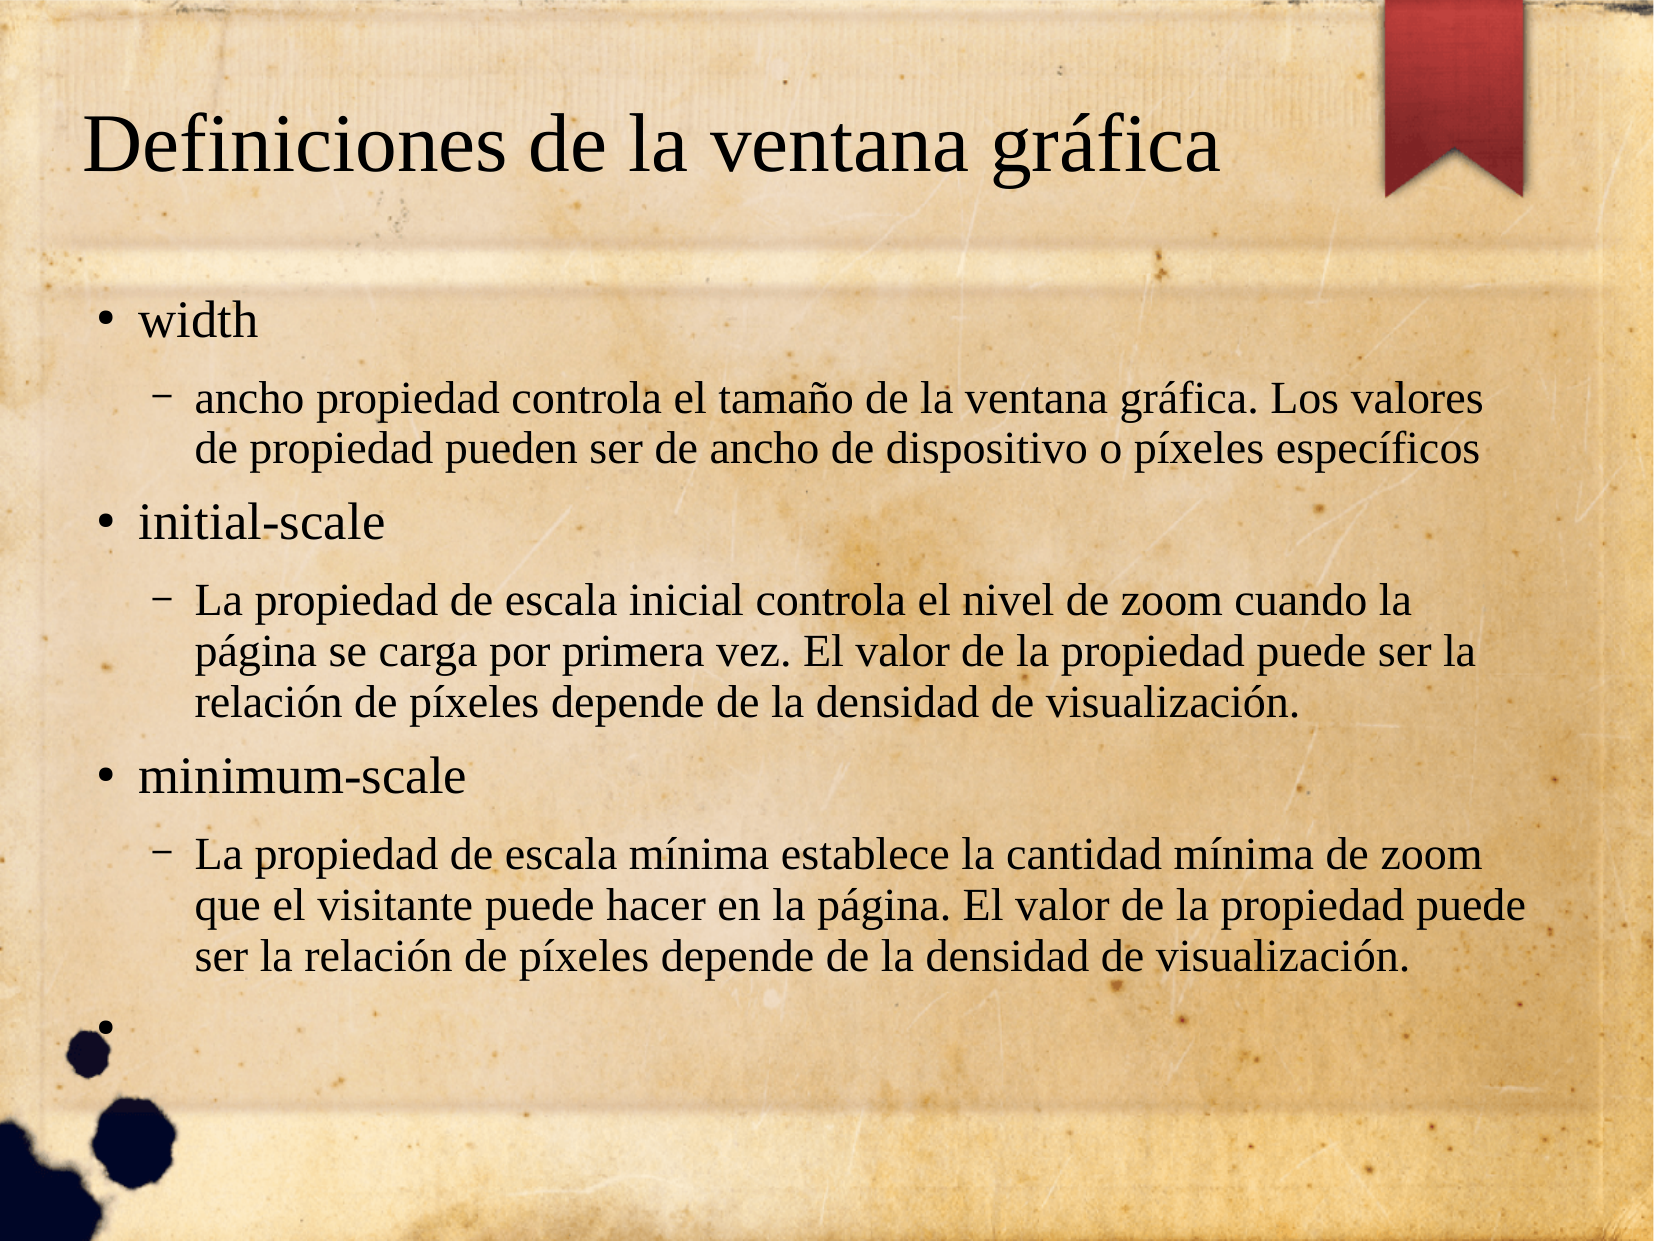

# Definiciones de la ventana gráfica
width
ancho propiedad controla el tamaño de la ventana gráfica. Los valores de propiedad pueden ser de ancho de dispositivo o píxeles específicos
initial-scale
La propiedad de escala inicial controla el nivel de zoom cuando la página se carga por primera vez. El valor de la propiedad puede ser la relación de píxeles depende de la densidad de visualización.
minimum-scale
La propiedad de escala mínima establece la cantidad mínima de zoom que el visitante puede hacer en la página. El valor de la propiedad puede ser la relación de píxeles depende de la densidad de visualización.